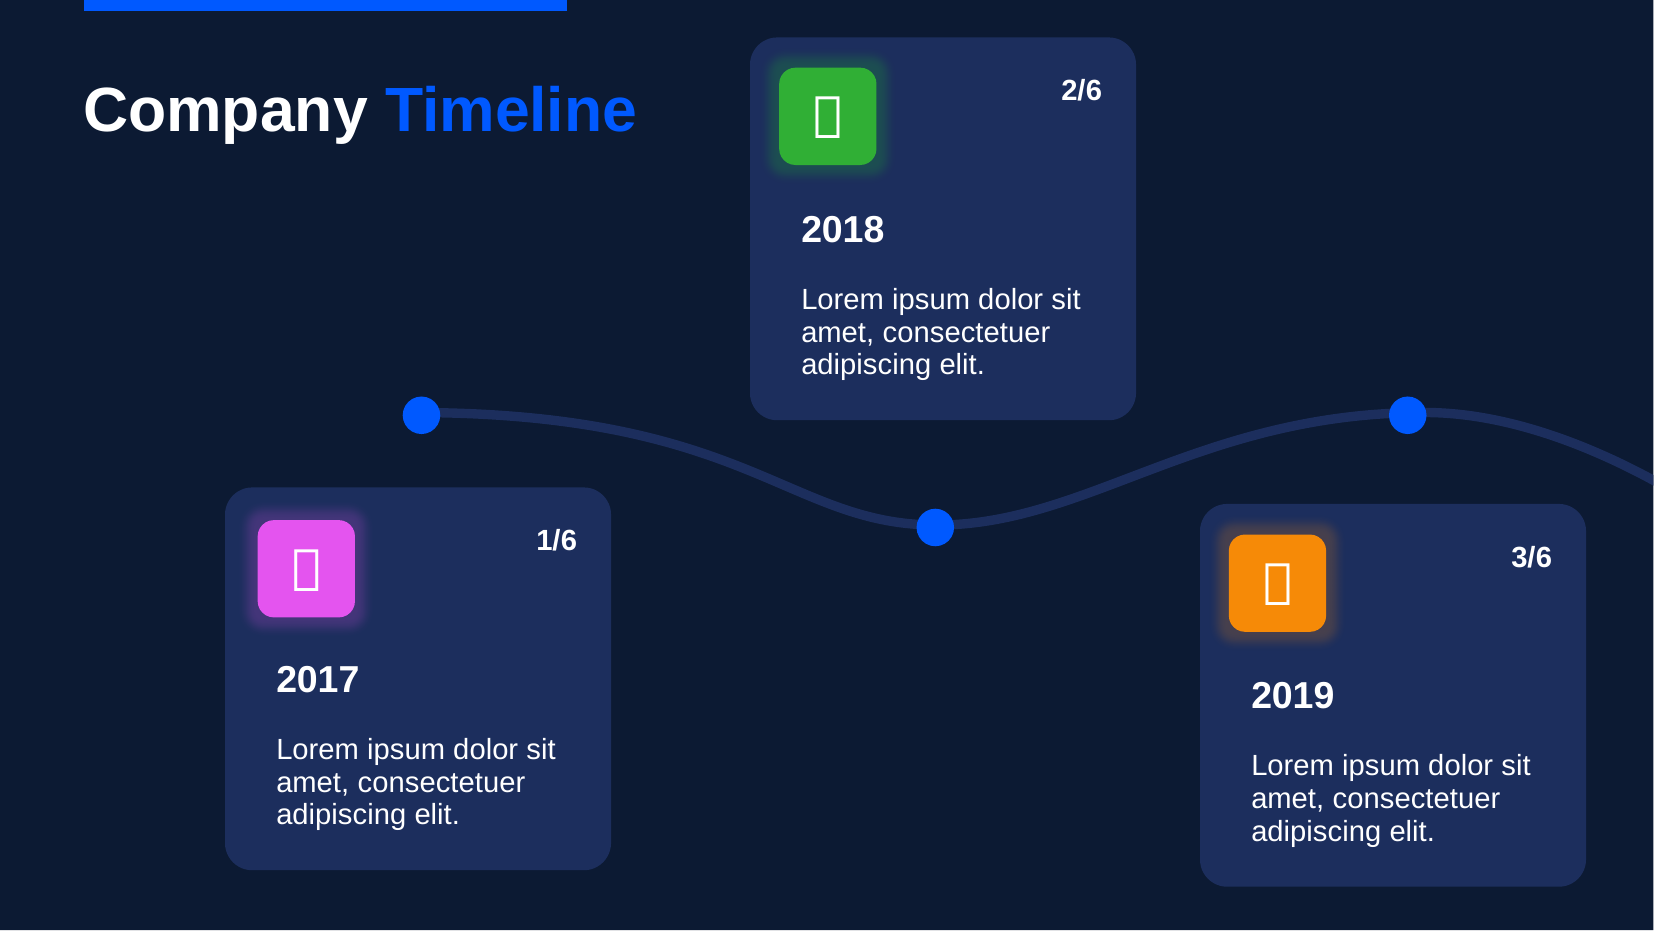

2/6

# Company Timeline
2018
Lorem ipsum dolor sit amet, consectetuer adipiscing elit.
1/6
3/6


2017
Lorem ipsum dolor sit amet, consectetuer adipiscing elit.
2019
Lorem ipsum dolor sit amet, consectetuer adipiscing elit.